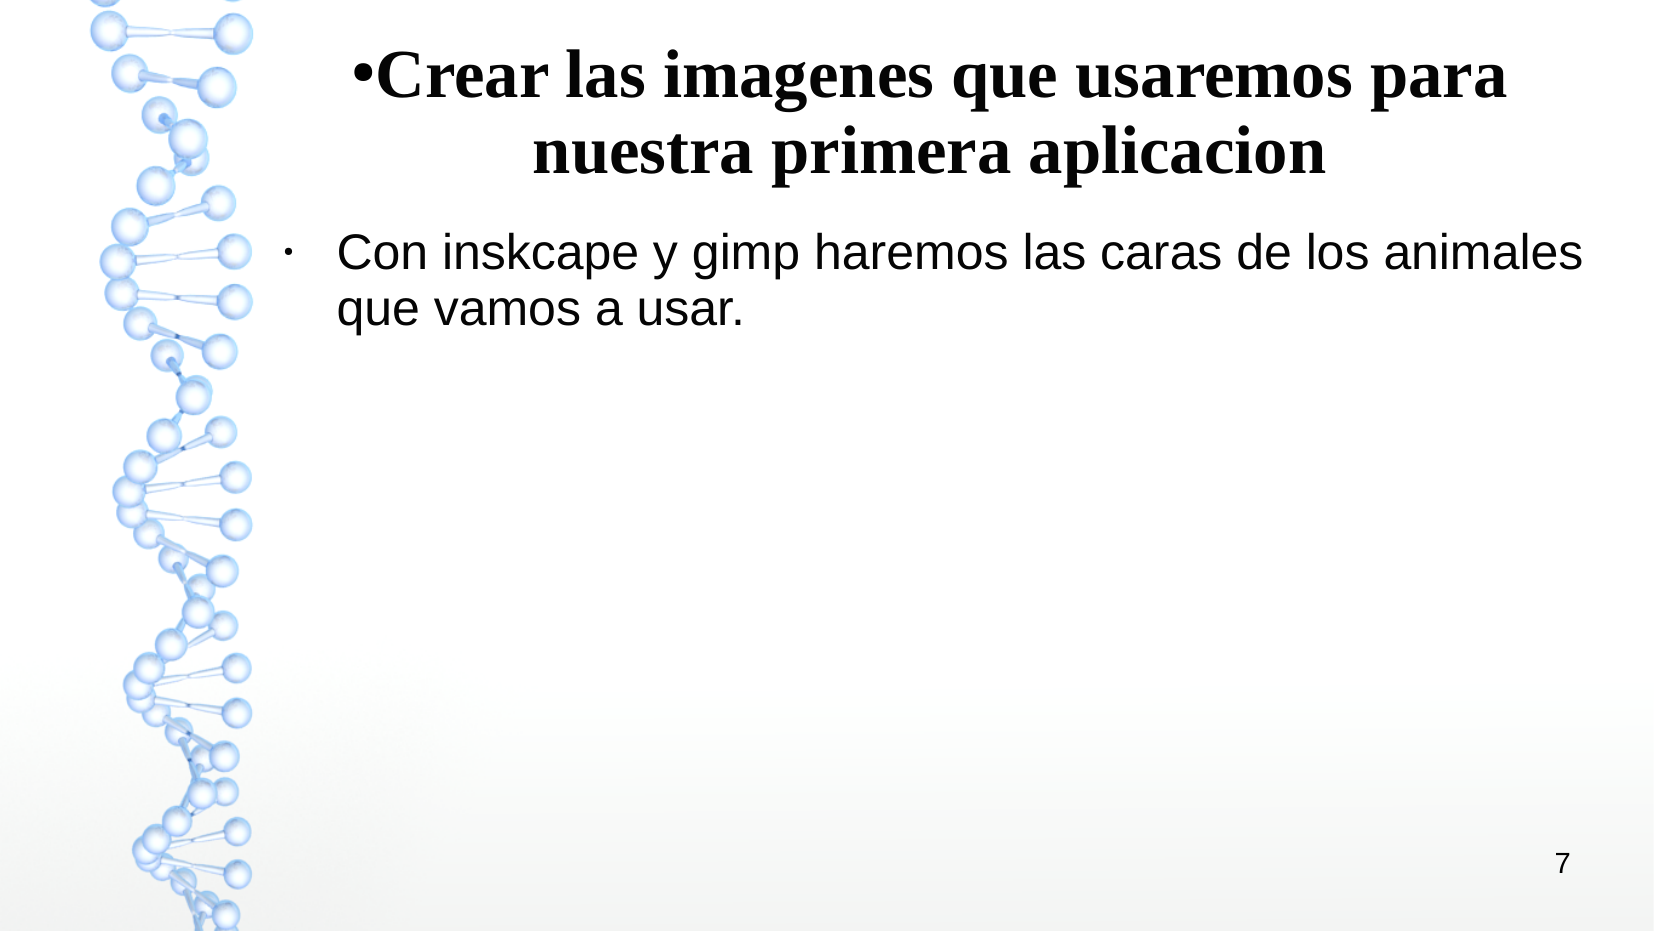

# Crear las imagenes que usaremos para nuestra primera aplicacion
Con inskcape y gimp haremos las caras de los animales que vamos a usar.
7